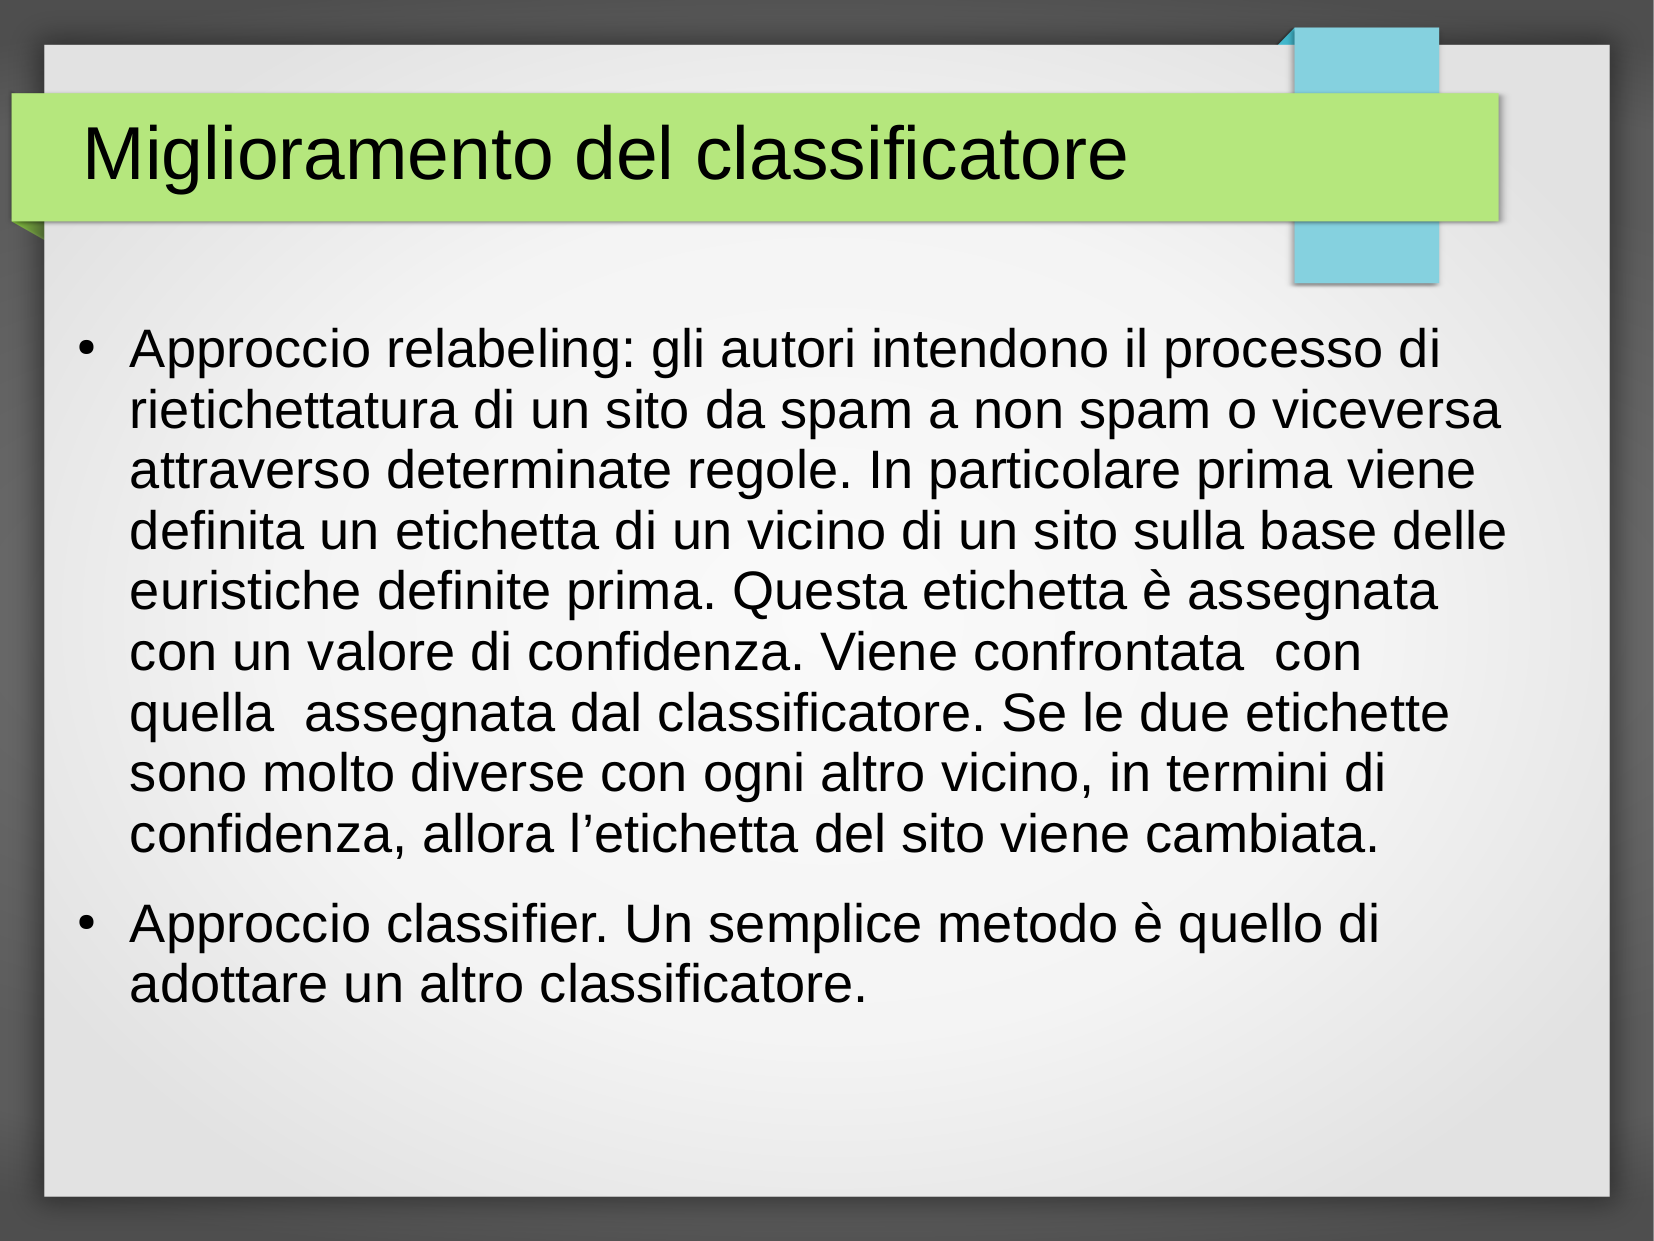

# Miglioramento del classificatore
Approccio relabeling: gli autori intendono il processo di rietichettatura di un sito da spam a non spam o viceversa attraverso determinate regole. In particolare prima viene definita un etichetta di un vicino di un sito sulla base delle euristiche definite prima. Questa etichetta è assegnata con un valore di confidenza. Viene confrontata con quella assegnata dal classificatore. Se le due etichette sono molto diverse con ogni altro vicino, in termini di confidenza, allora l’etichetta del sito viene cambiata.
Approccio classifier. Un semplice metodo è quello di adottare un altro classificatore.